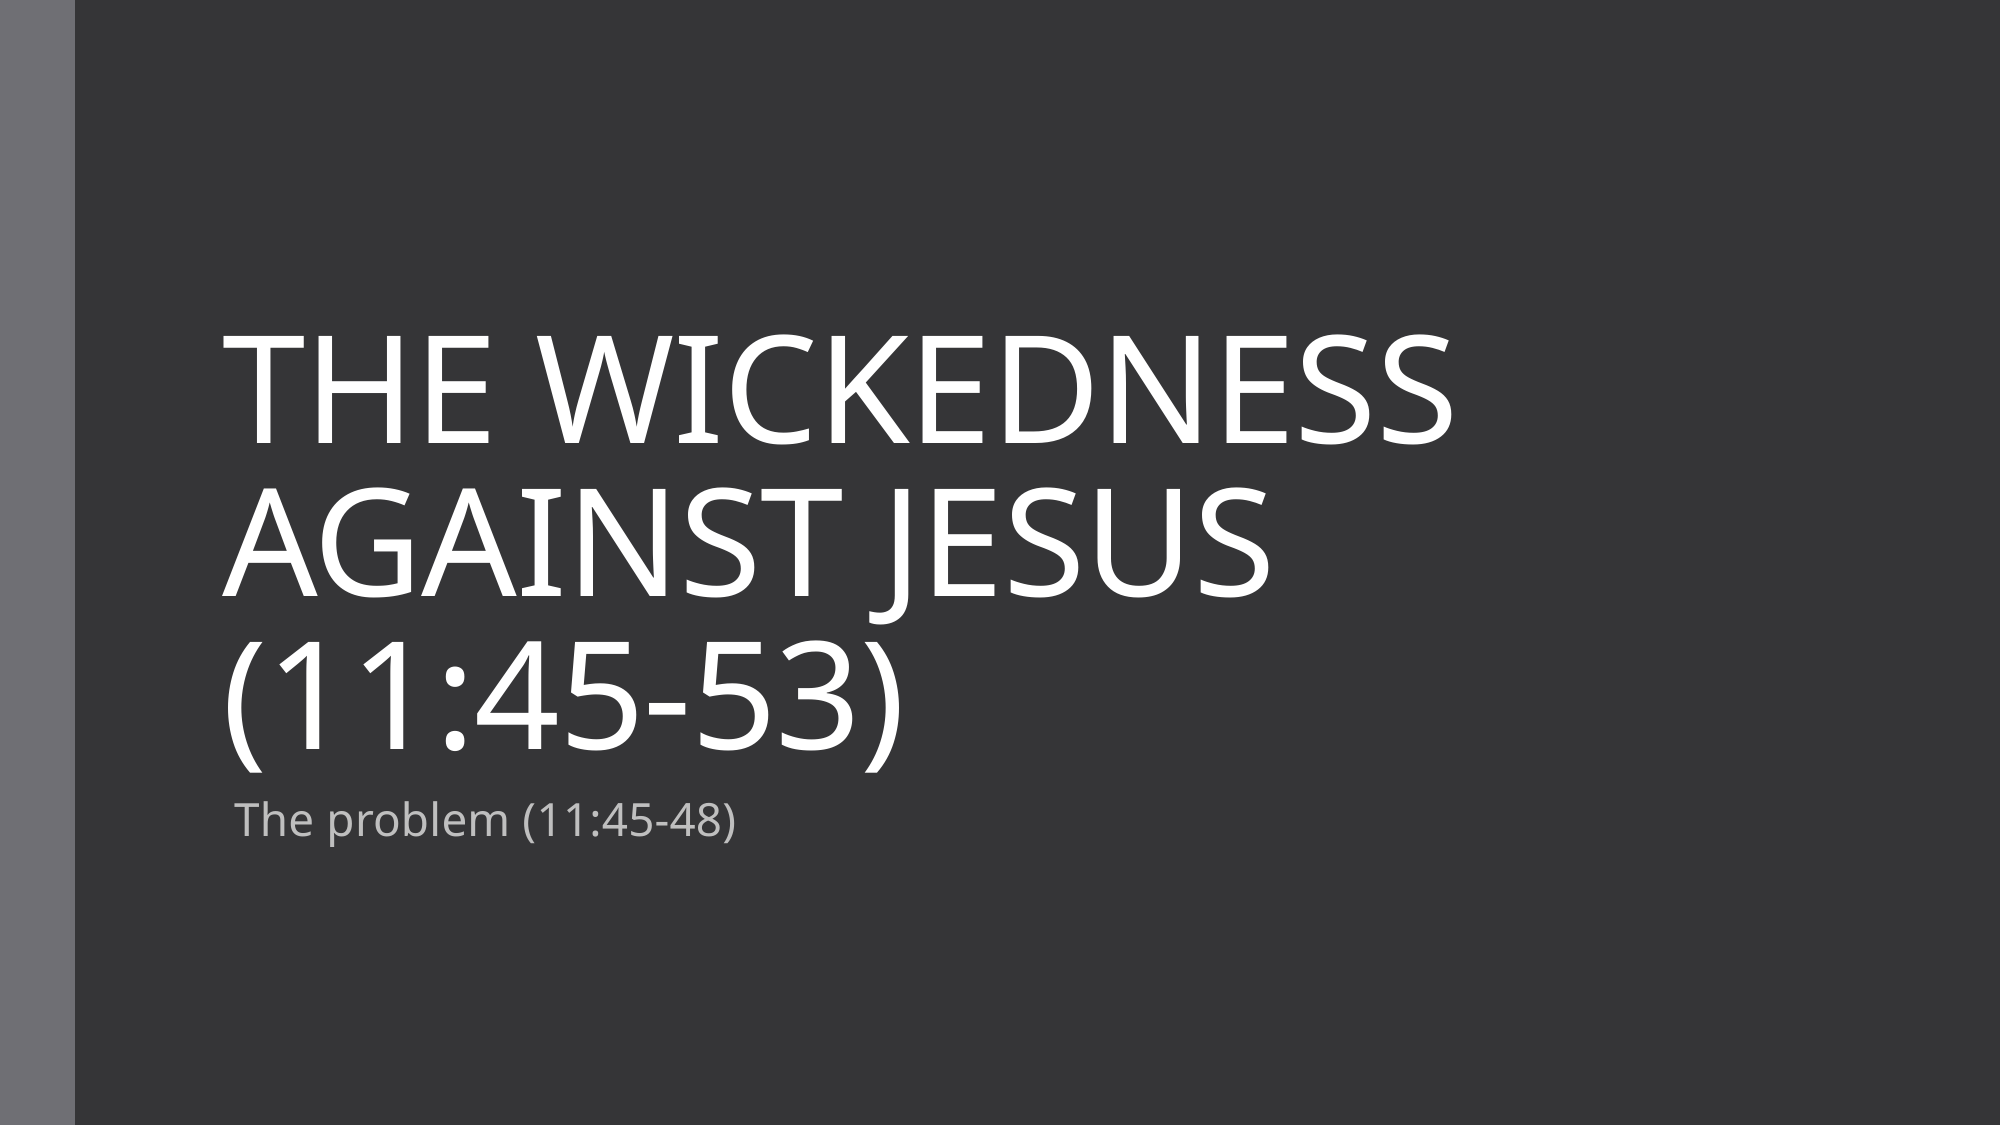

# THE WICKEDNESS AGAINST JESUS (11:45-53)
 The problem (11:45-48)